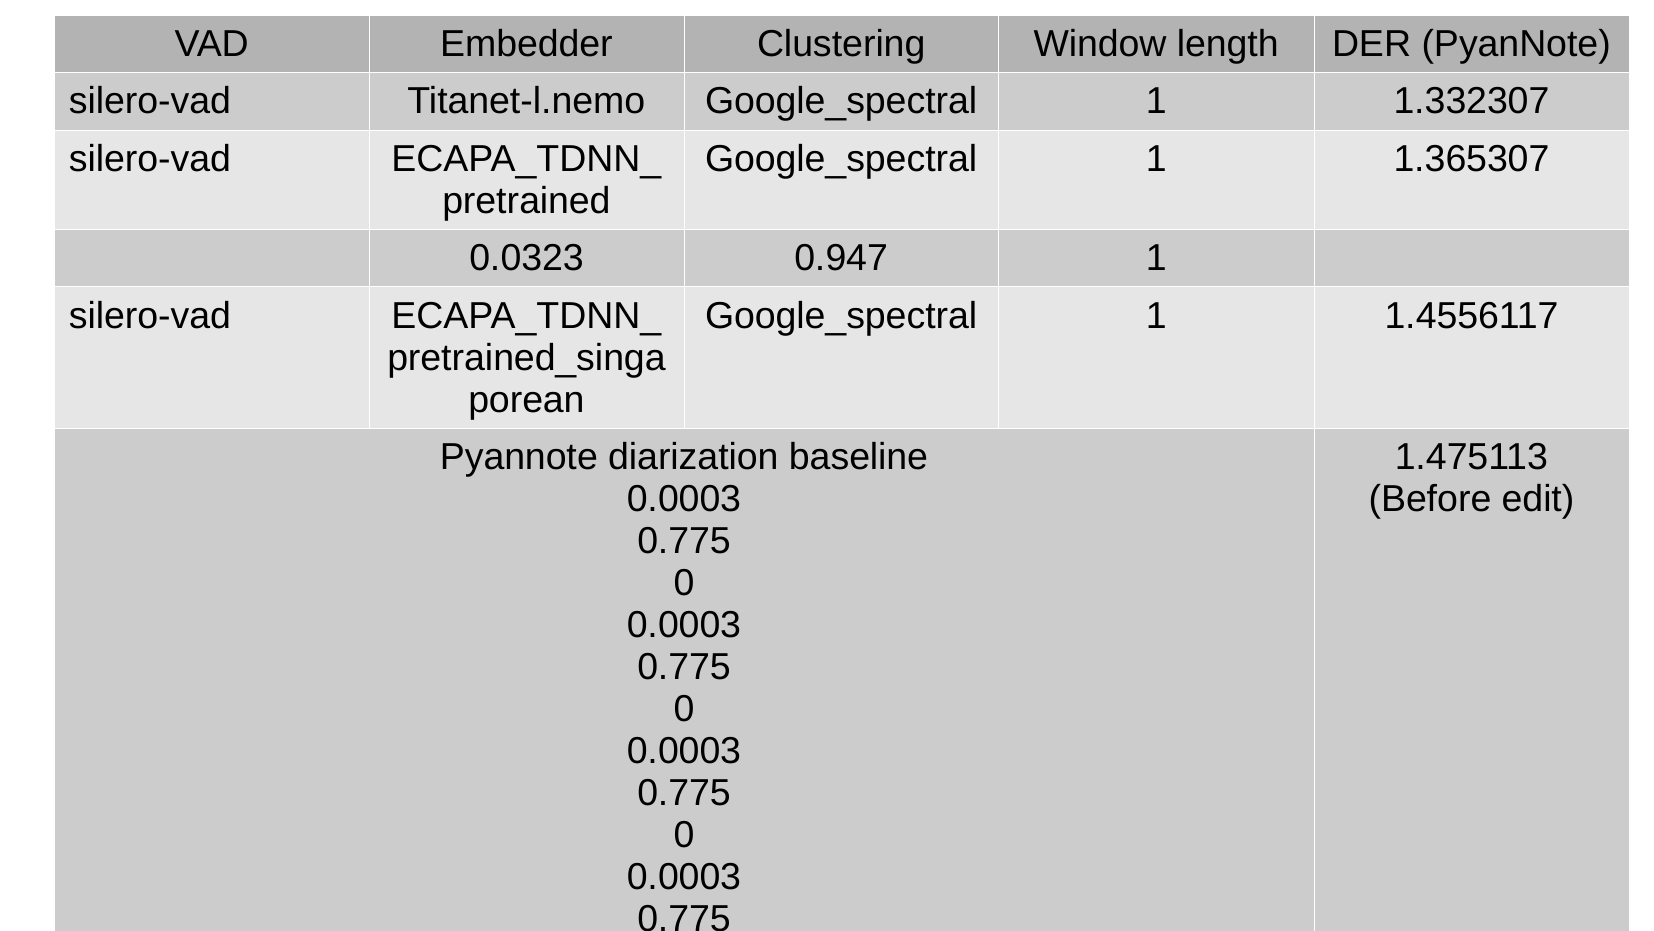

| VAD | Embedder | Clustering | Window length | DER (PyanNote) |
| --- | --- | --- | --- | --- |
| silero-vad | Titanet-l.nemo | Google\_spectral | 1 | 1.332307 |
| silero-vad | ECAPA\_TDNN\_pretrained | Google\_spectral | 1 | 1.365307 |
| | 0.0323 | 0.947 | 1 | |
| silero-vad | ECAPA\_TDNN\_pretrained\_singaporean | Google\_spectral | 1 | 1.4556117 |
| Pyannote diarization baseline 0.0003 0.775 0 0.0003 0.775 0 0.0003 0.775 0 0.0003 0.775 0 0.0003 0.775 0 0.0003 0.775 0 0.0003 0.775 0 0.0003 0.775 0 | 0.0003 | 0.775 | 0 | 1.475113 (Before edit) |
| ERROR DUE TO INCORRECT ANSWER KEY (MISSING DECIMAL POINT AND MISSING AUDIO SEGMENTS) 0.0006 0.886 0 0 0.0006 0.886 0 0 0.0006 0.886 0 0 0.0006 0.886 0 0 0.0006 0.886 0 0 0.0006 0.886 0 0 0.0006 0.886 0 0 0.0006 0.886 0 0 | 0.0006 | 0.886 | 0 | 0 |